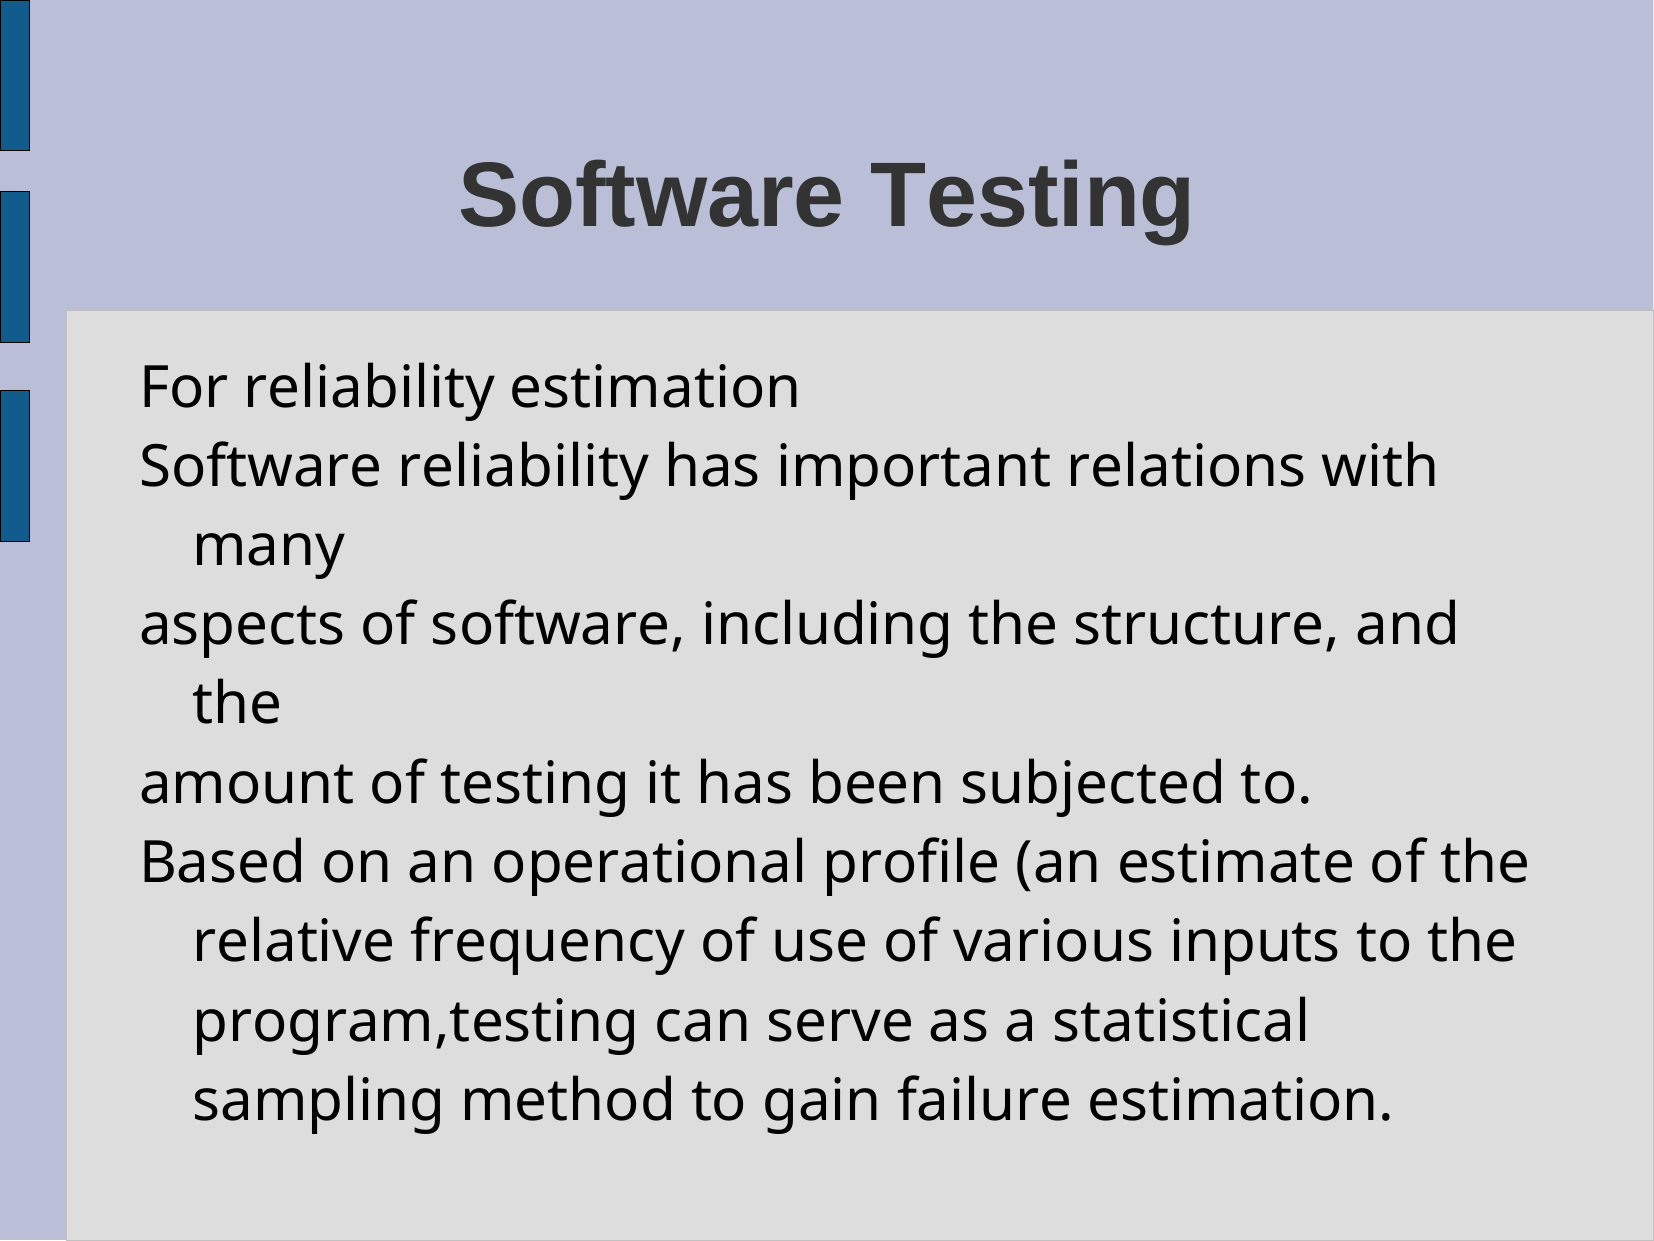

# Software Testing
For reliability estimation
Software reliability has important relations with many
aspects of software, including the structure, and the
amount of testing it has been subjected to.
Based on an operational profile (an estimate of the relative frequency of use of various inputs to the program,testing can serve as a statistical sampling method to gain failure estimation.